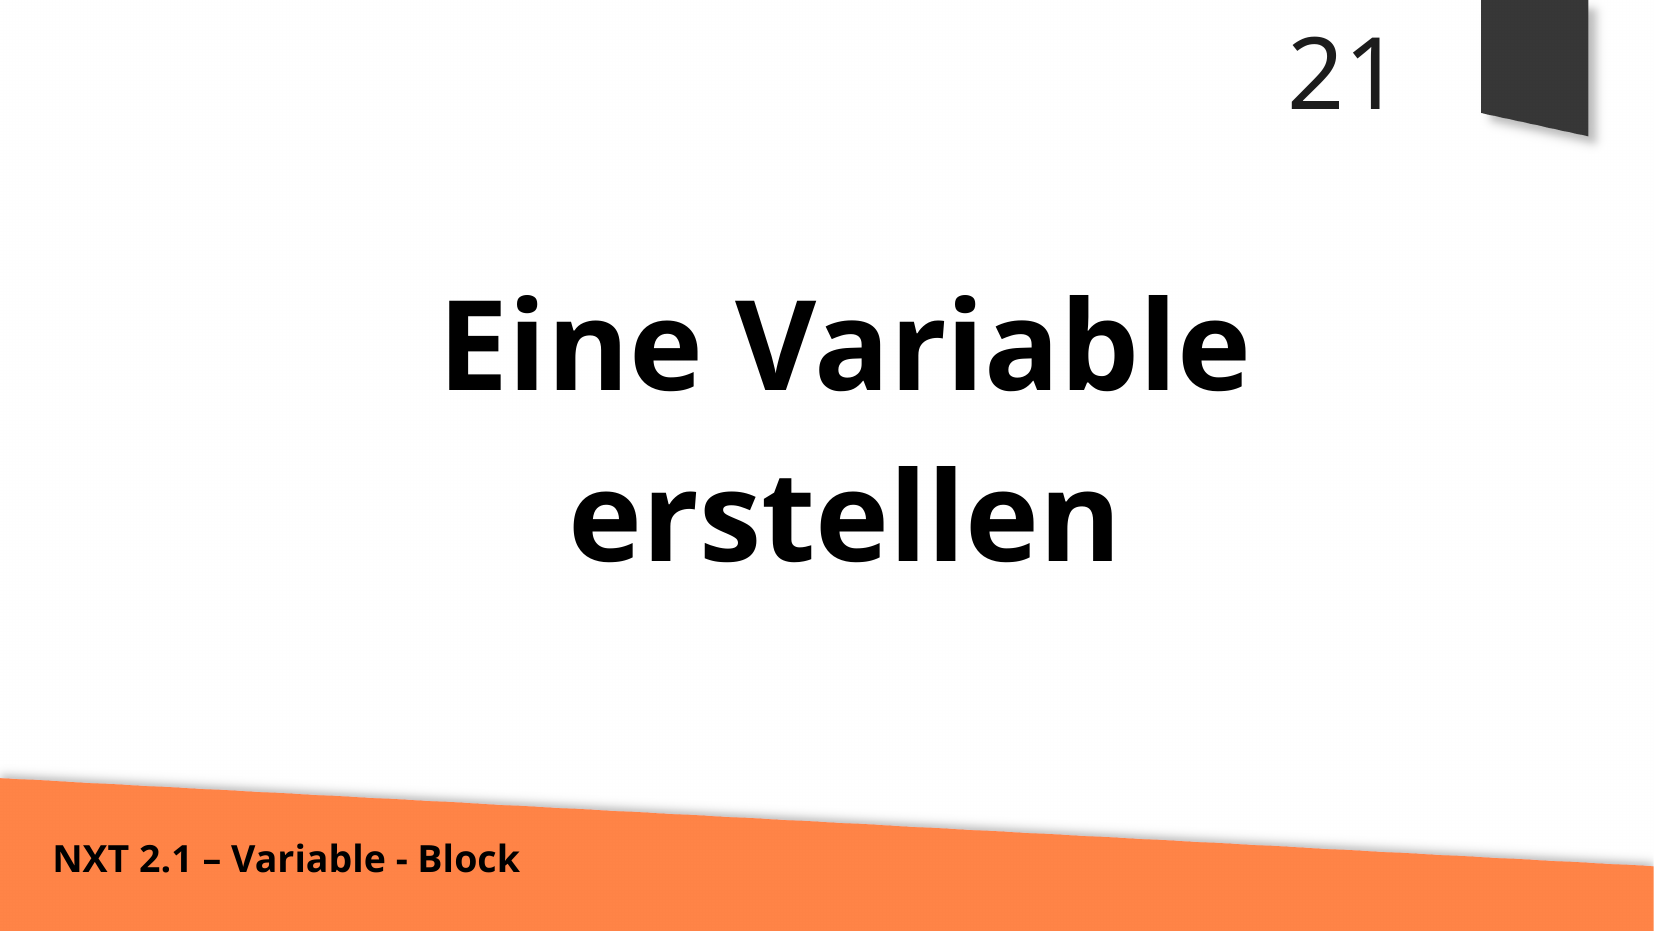

# Eine Variable erstellen
NXT 2.1 – Variable - Block